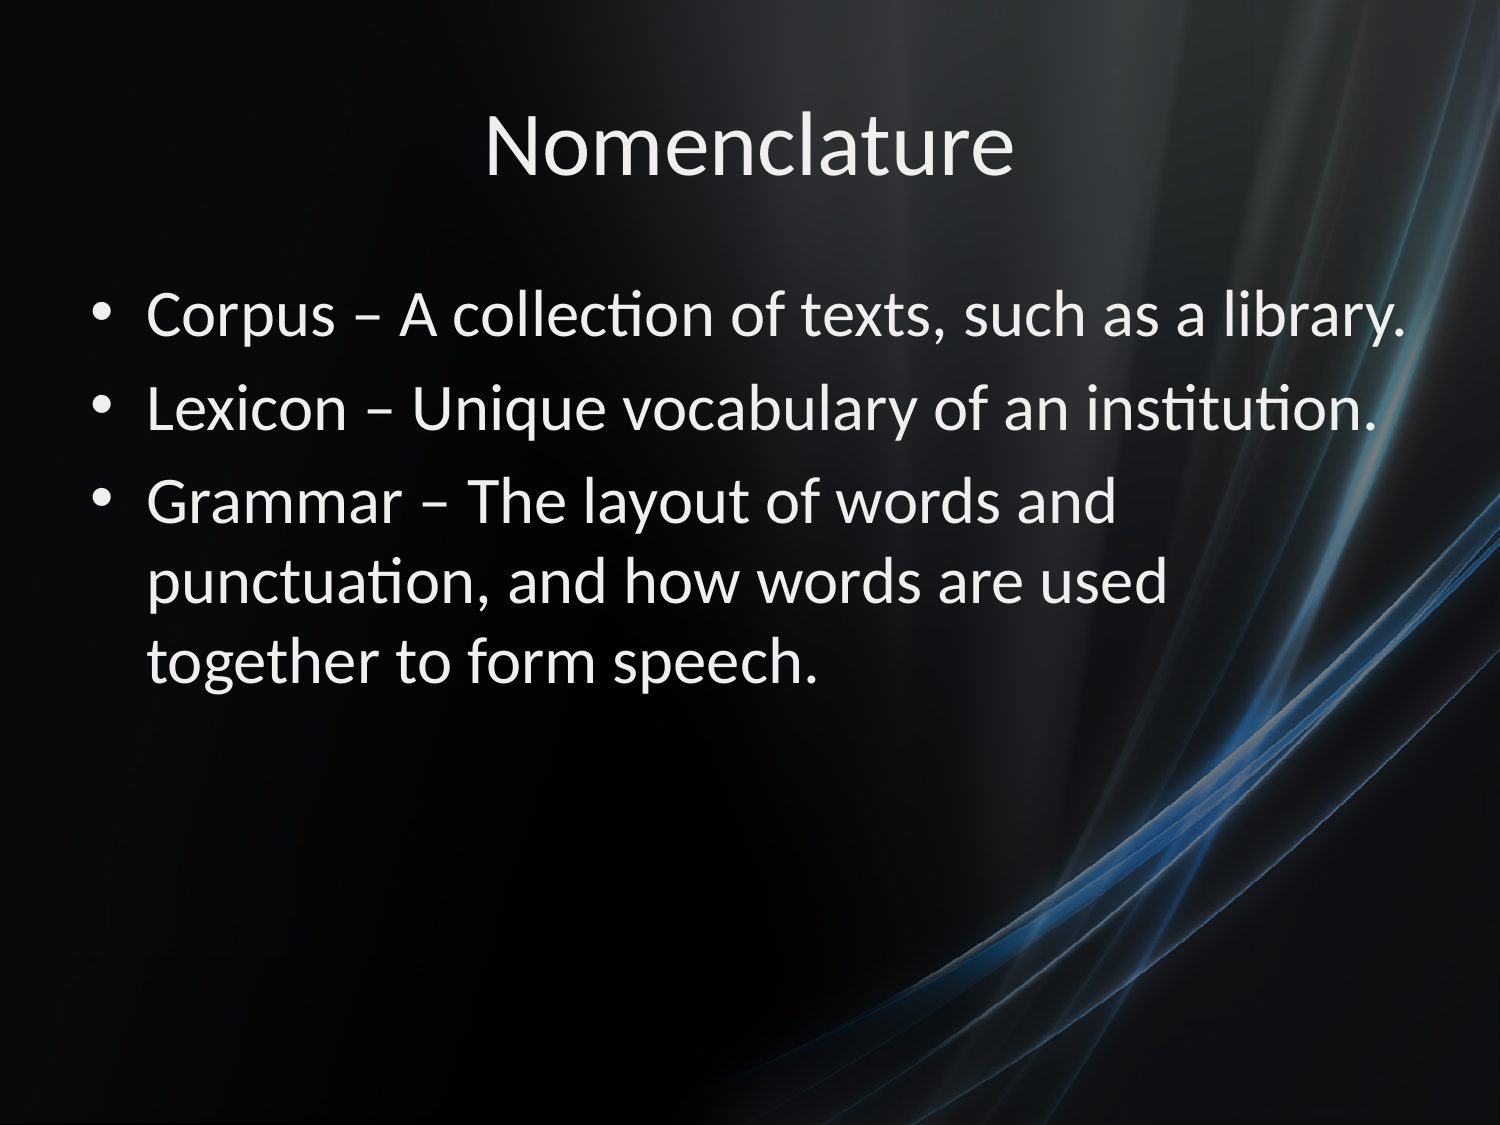

# Nomenclature
Corpus – A collection of texts, such as a library.
Lexicon – Unique vocabulary of an institution.
Grammar – The layout of words and punctuation, and how words are used together to form speech.